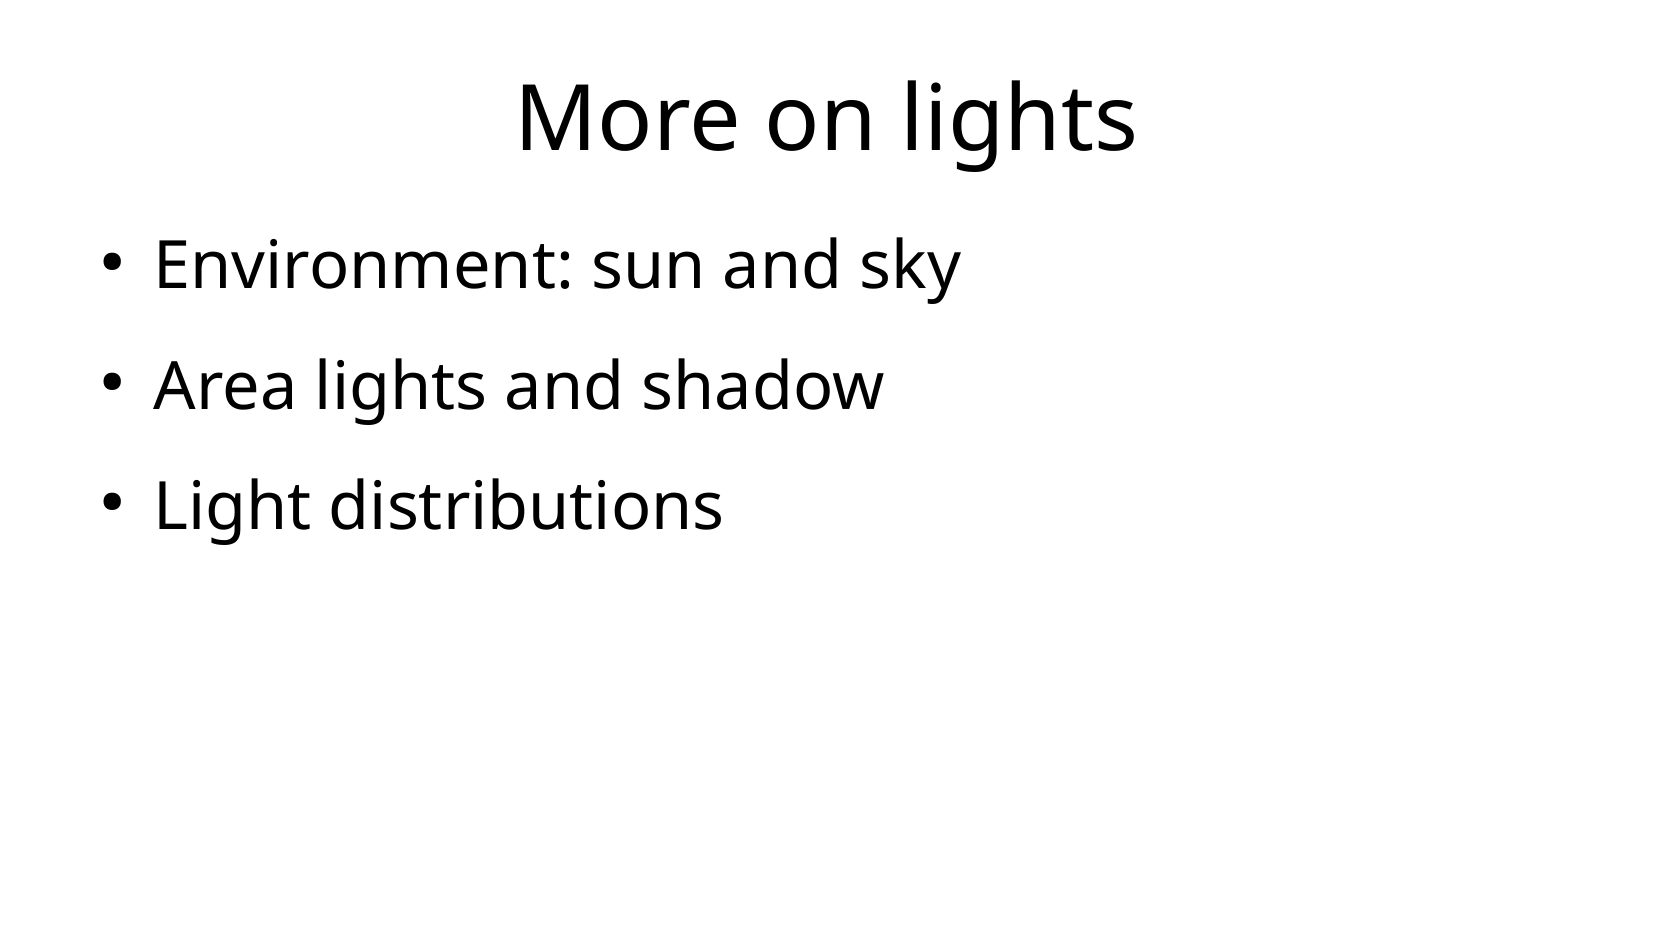

# More on lights
Environment: sun and sky
Area lights and shadow
Light distributions